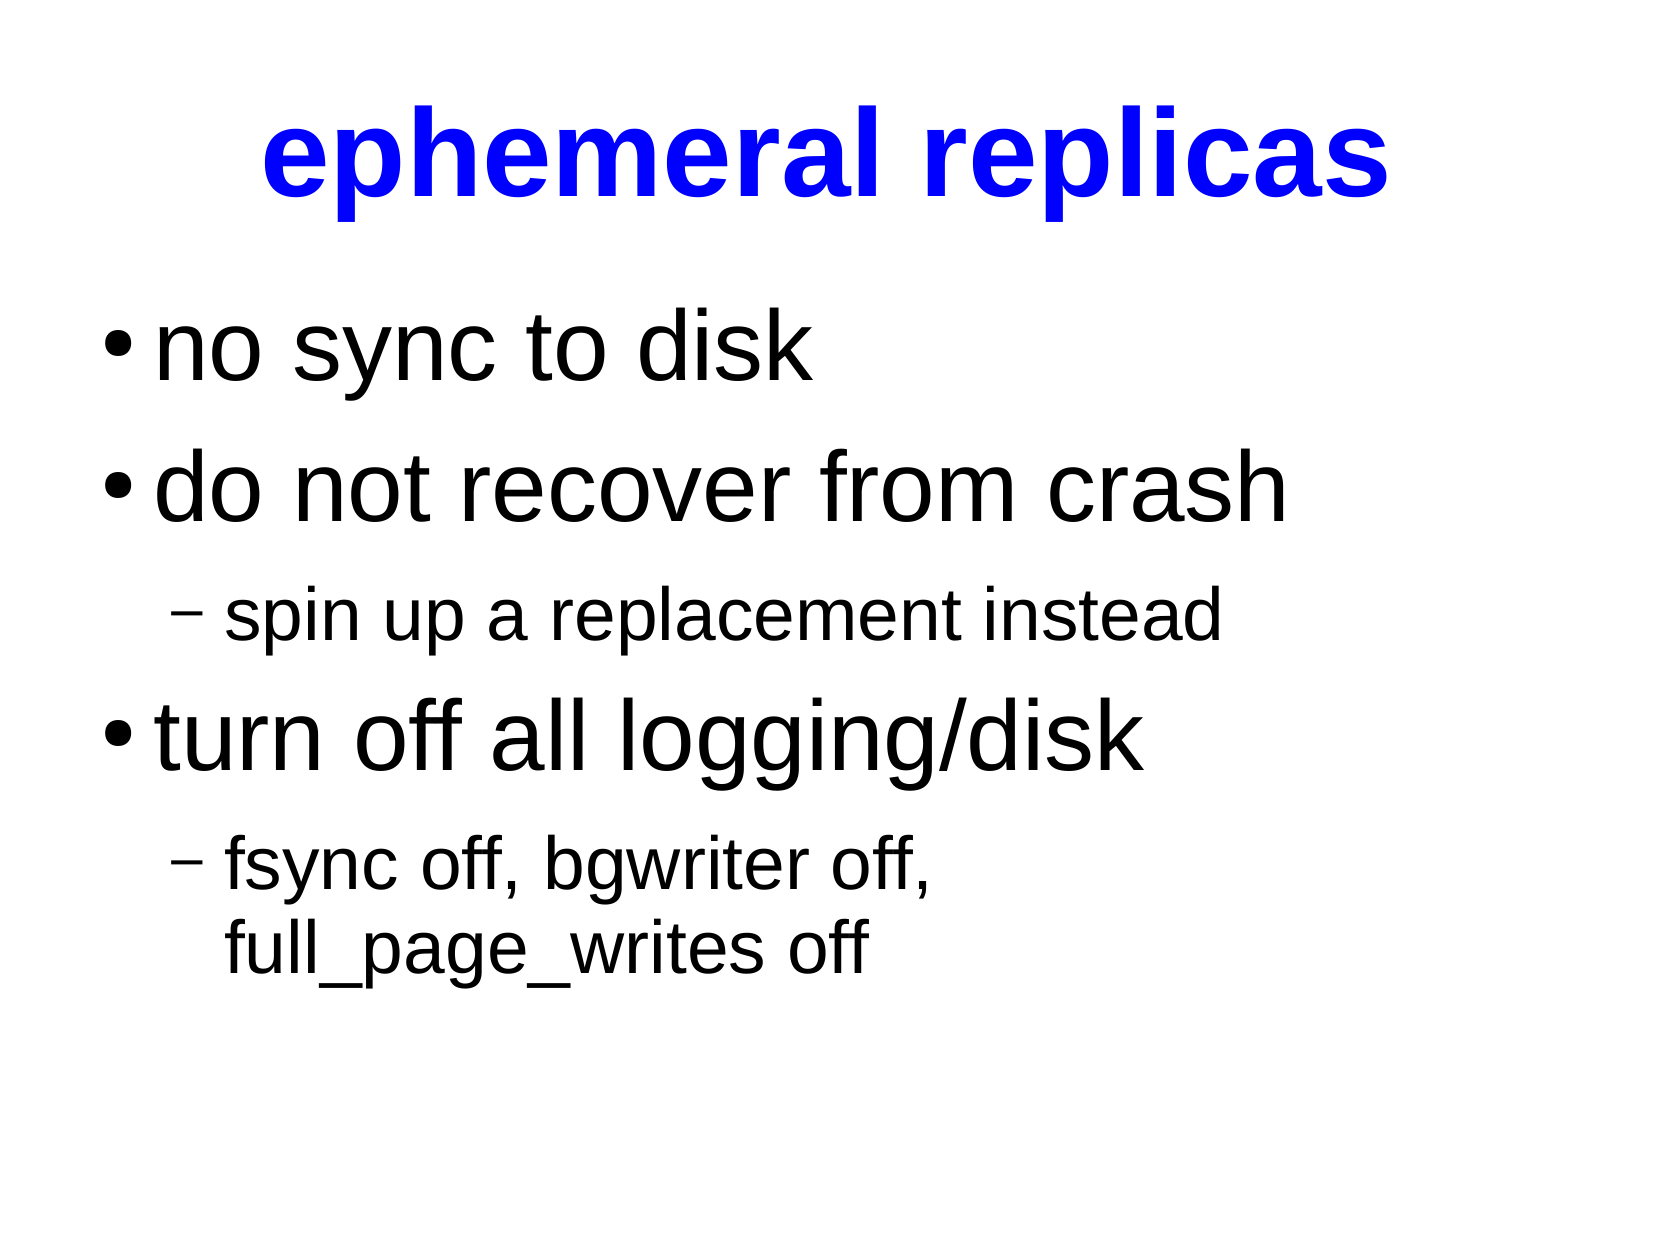

# ephemeral replicas
no sync to disk
do not recover from crash
spin up a replacement instead
turn off all logging/disk
fsync off, bgwriter off,
full_page_writes off